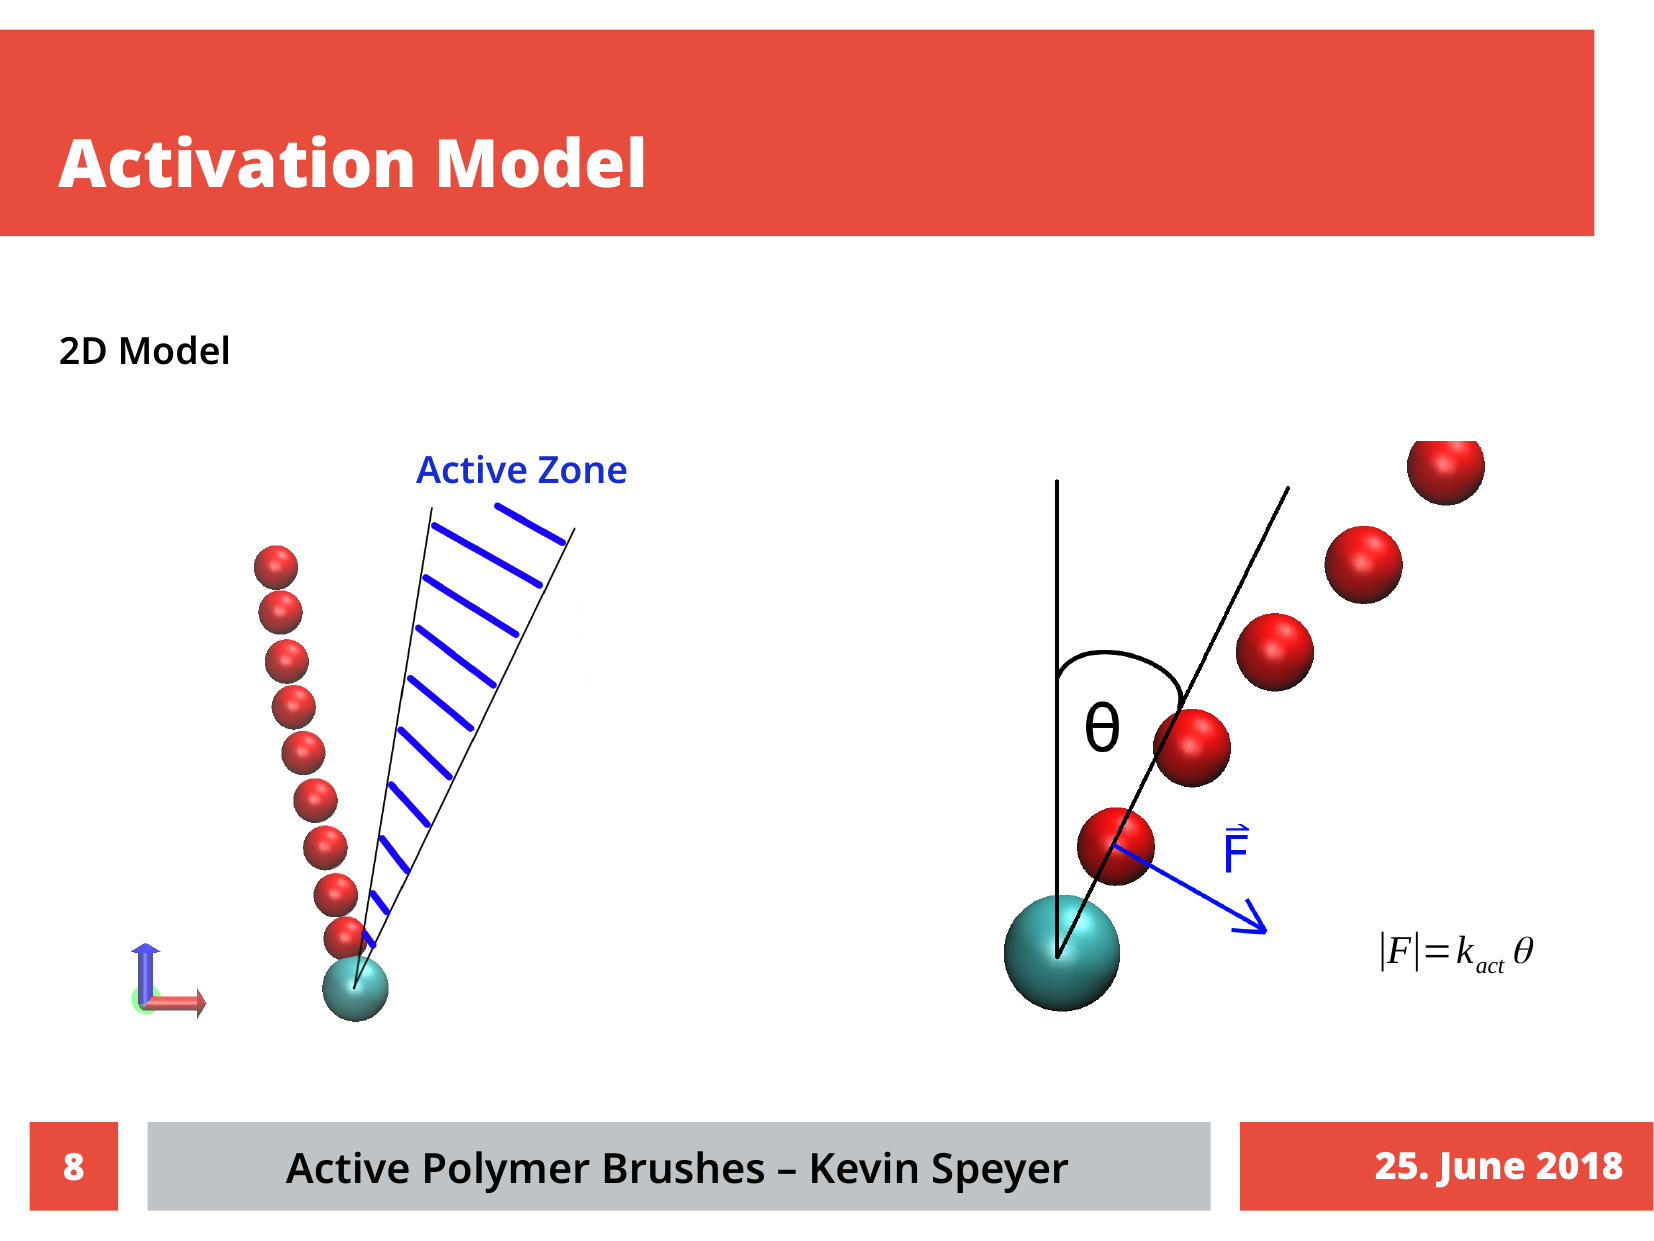

# Activation Model
2D Model
Active Zone
8
25. June 2018
Active Polymer Brushes – Kevin Speyer